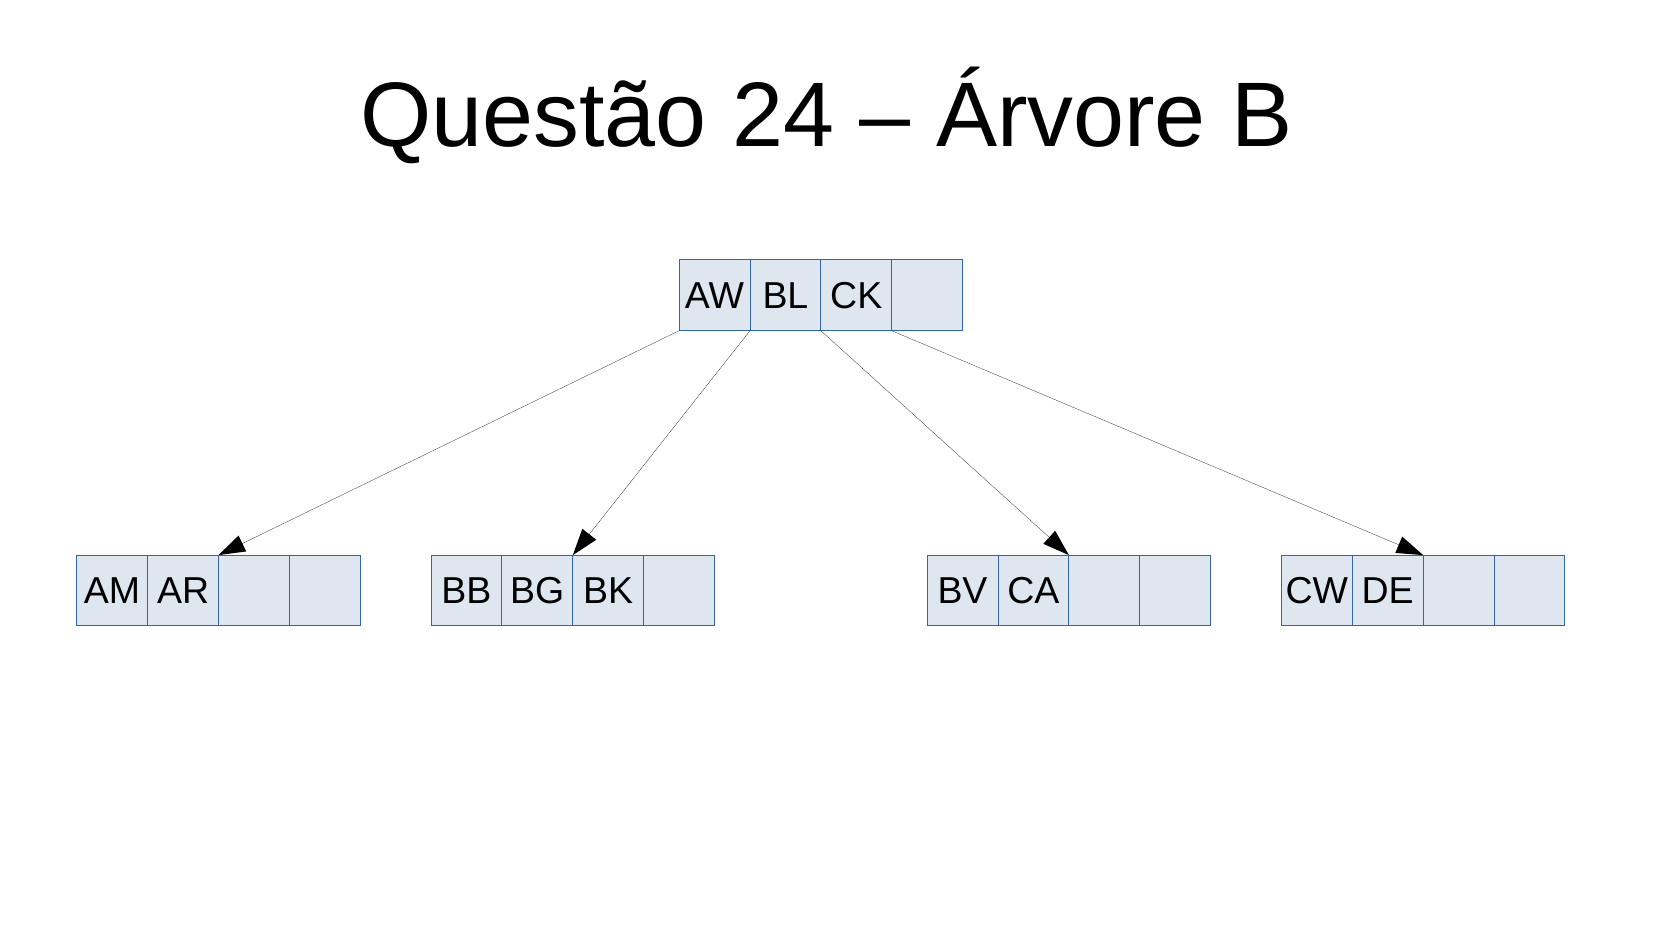

# Questão 24 – Árvore B
AW
BL
CK
AM
AR
BB
BG
BK
BV
CA
CW
DE